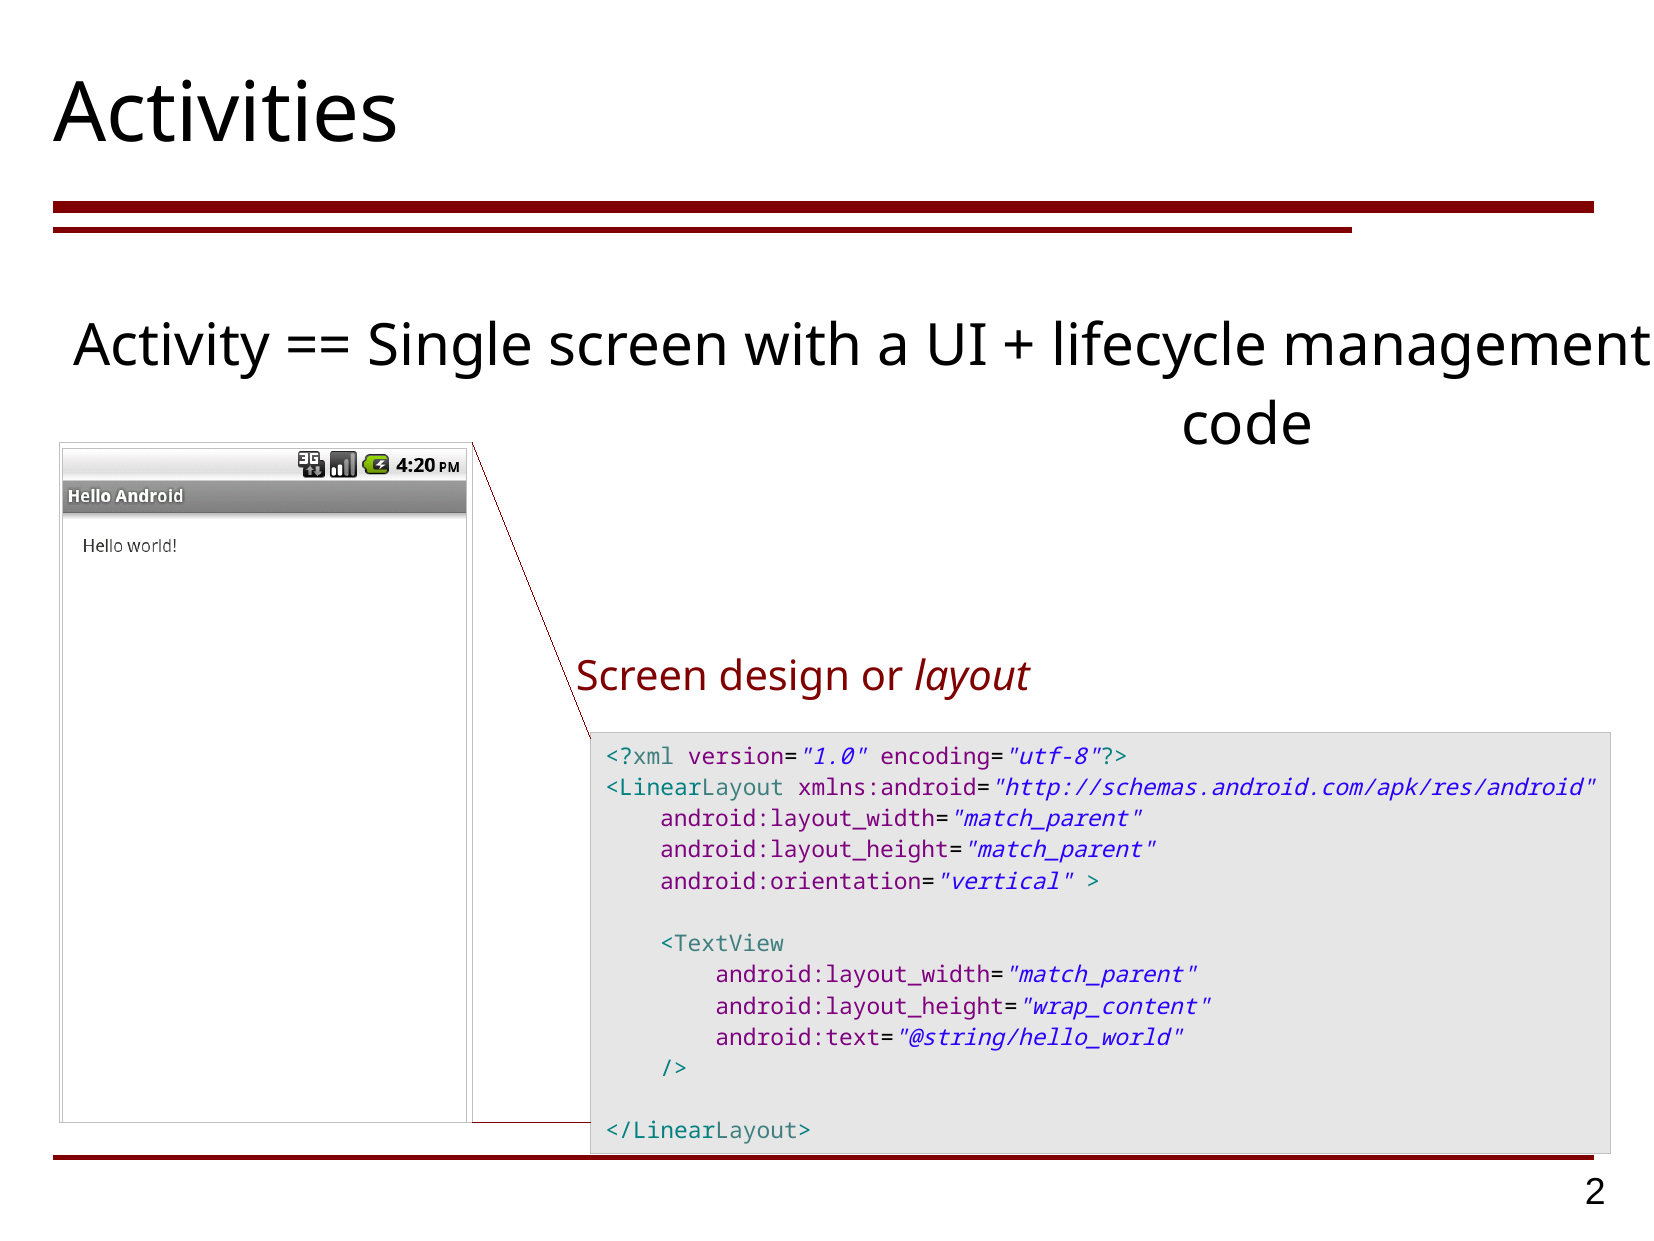

# Activities
Activity == Single screen with a UI + lifecycle management
															code
Screen design or layout
<?xml version="1.0" encoding="utf-8"?>
<LinearLayout xmlns:android="http://schemas.android.com/apk/res/android"
 android:layout_width="match_parent"
 android:layout_height="match_parent"
 android:orientation="vertical" >
 <TextView
 android:layout_width="match_parent"
 android:layout_height="wrap_content"
 android:text="@string/hello_world"
 />
</LinearLayout>